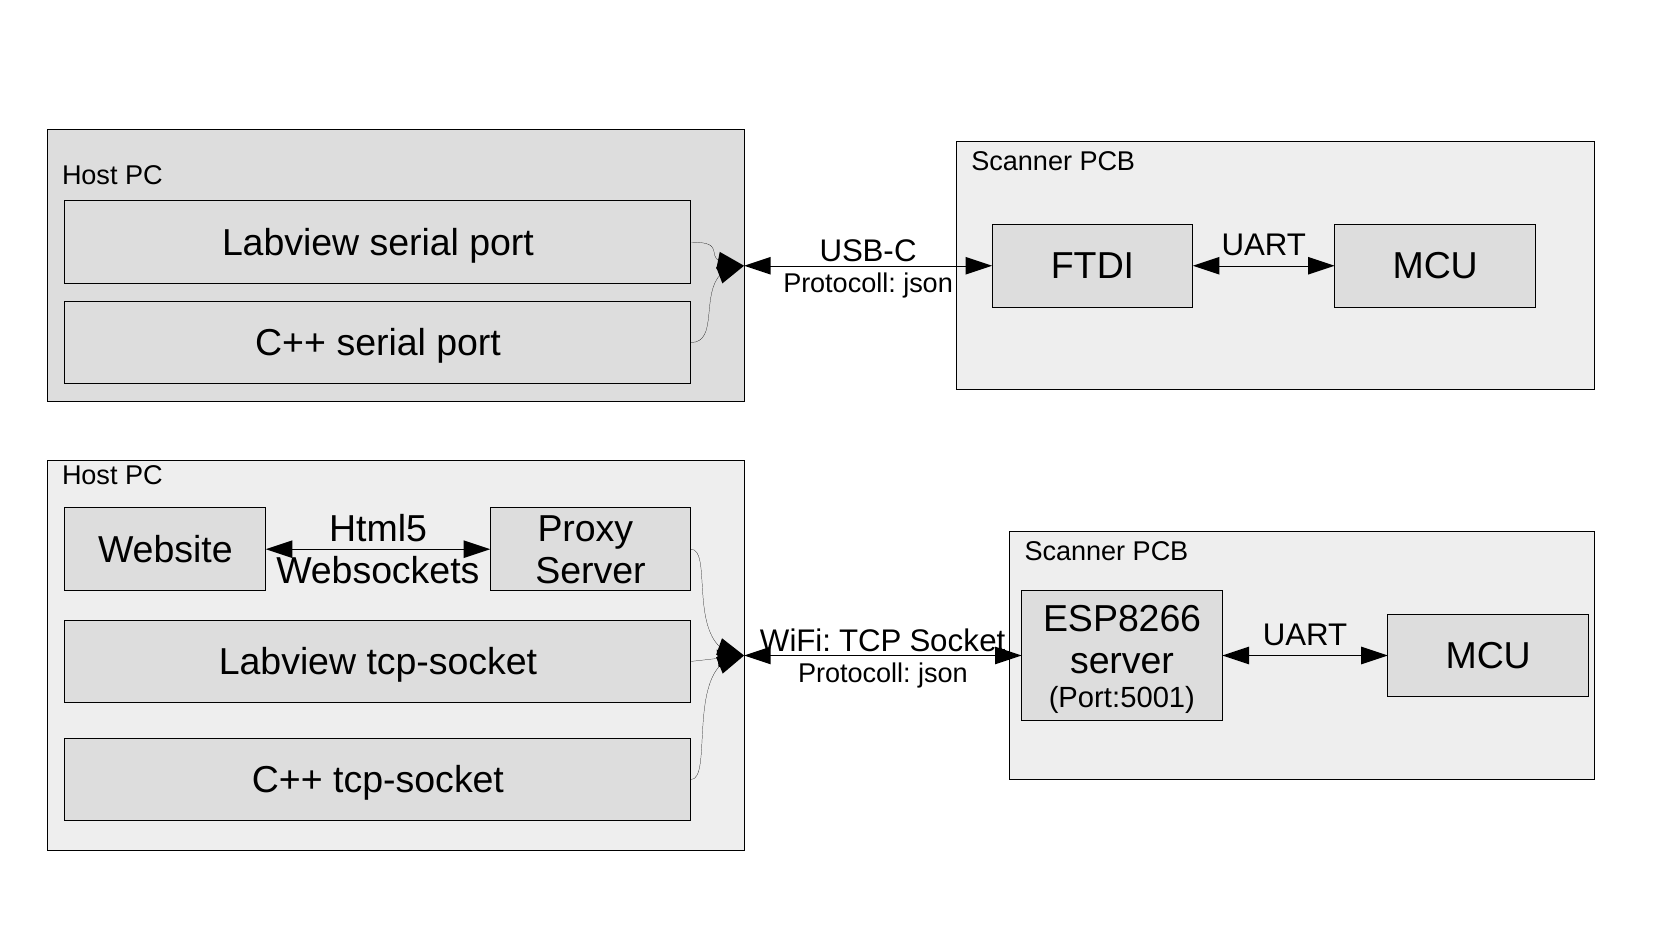

Host PC
Scanner PCB
Labview serial port
FTDI
MCU
C++ serial port
Host PC
Website
Proxy
Server
Scanner PCB
ESP8266
server
(Port:5001)
MCU
Labview tcp-socket
C++ tcp-socket